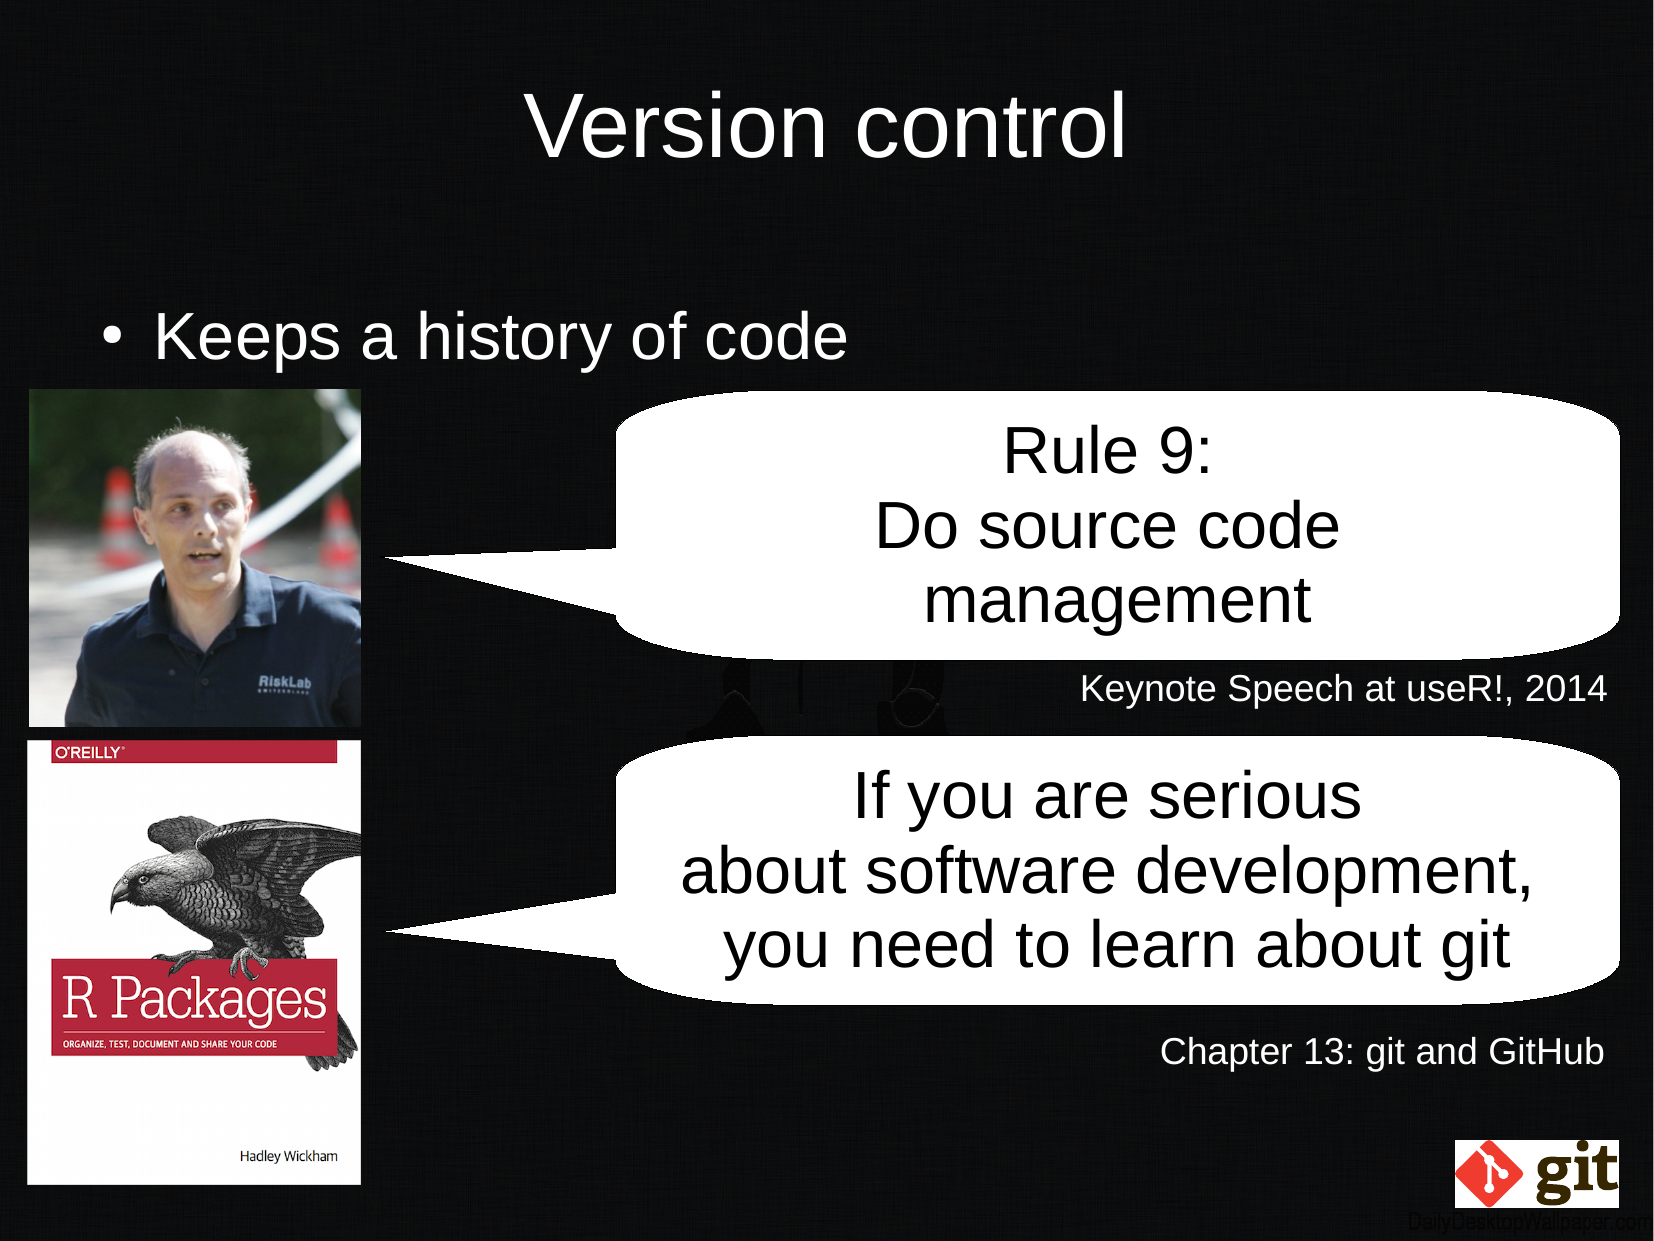

# Version control
Keeps a history of code
Rule 9:
Do source code
management
Keynote Speech at useR!, 2014
If you are serious
about software development,
you need to learn about git
Chapter 13: git and GitHub